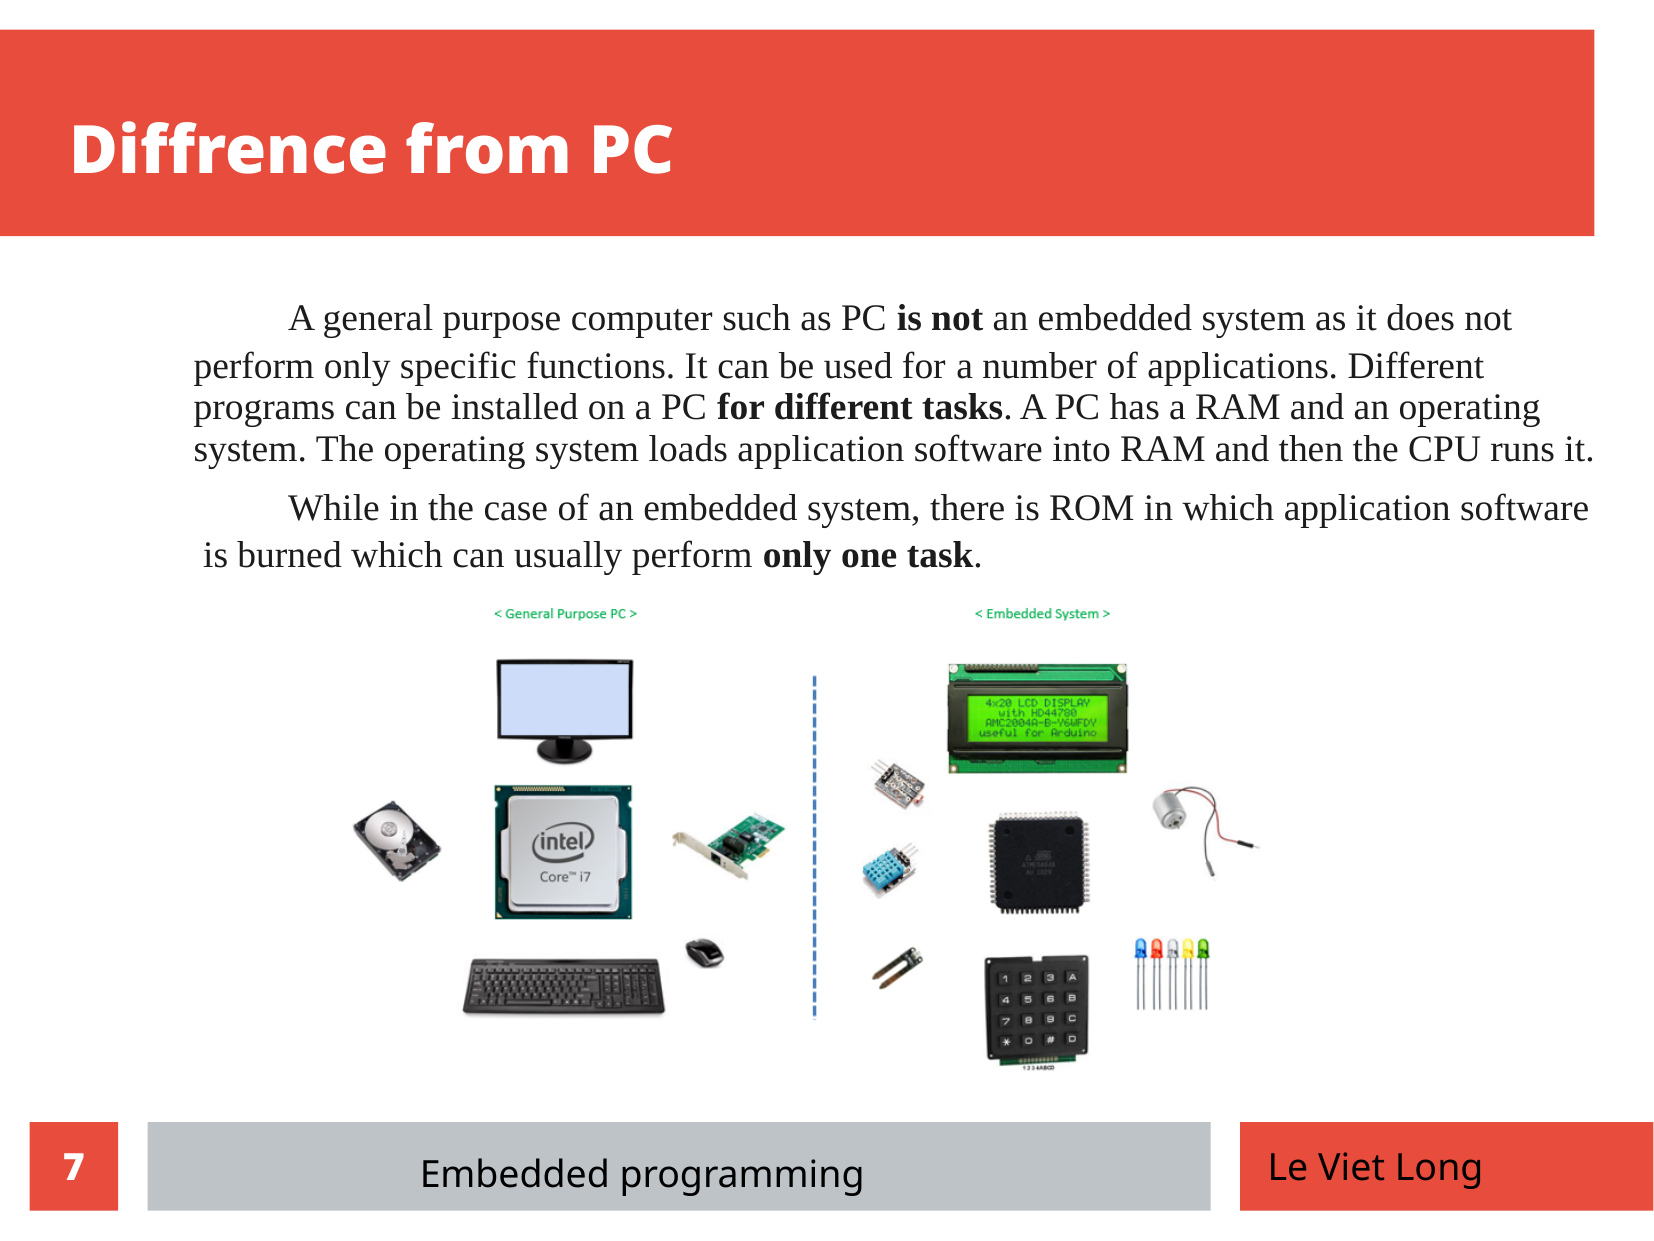

# Diffrence from PC
A general purpose computer such as PC is not an embedded system as it does not
perform only specific functions. It can be used for a number of applications. Different programs can be installed on a PC for different tasks. A PC has a RAM and an operating system. The operating system loads application software into RAM and then the CPU runs it.
While in the case of an embedded system, there is ROM in which application software
 is burned which can usually perform only one task.
7
Le Viet Long
Embedded programming